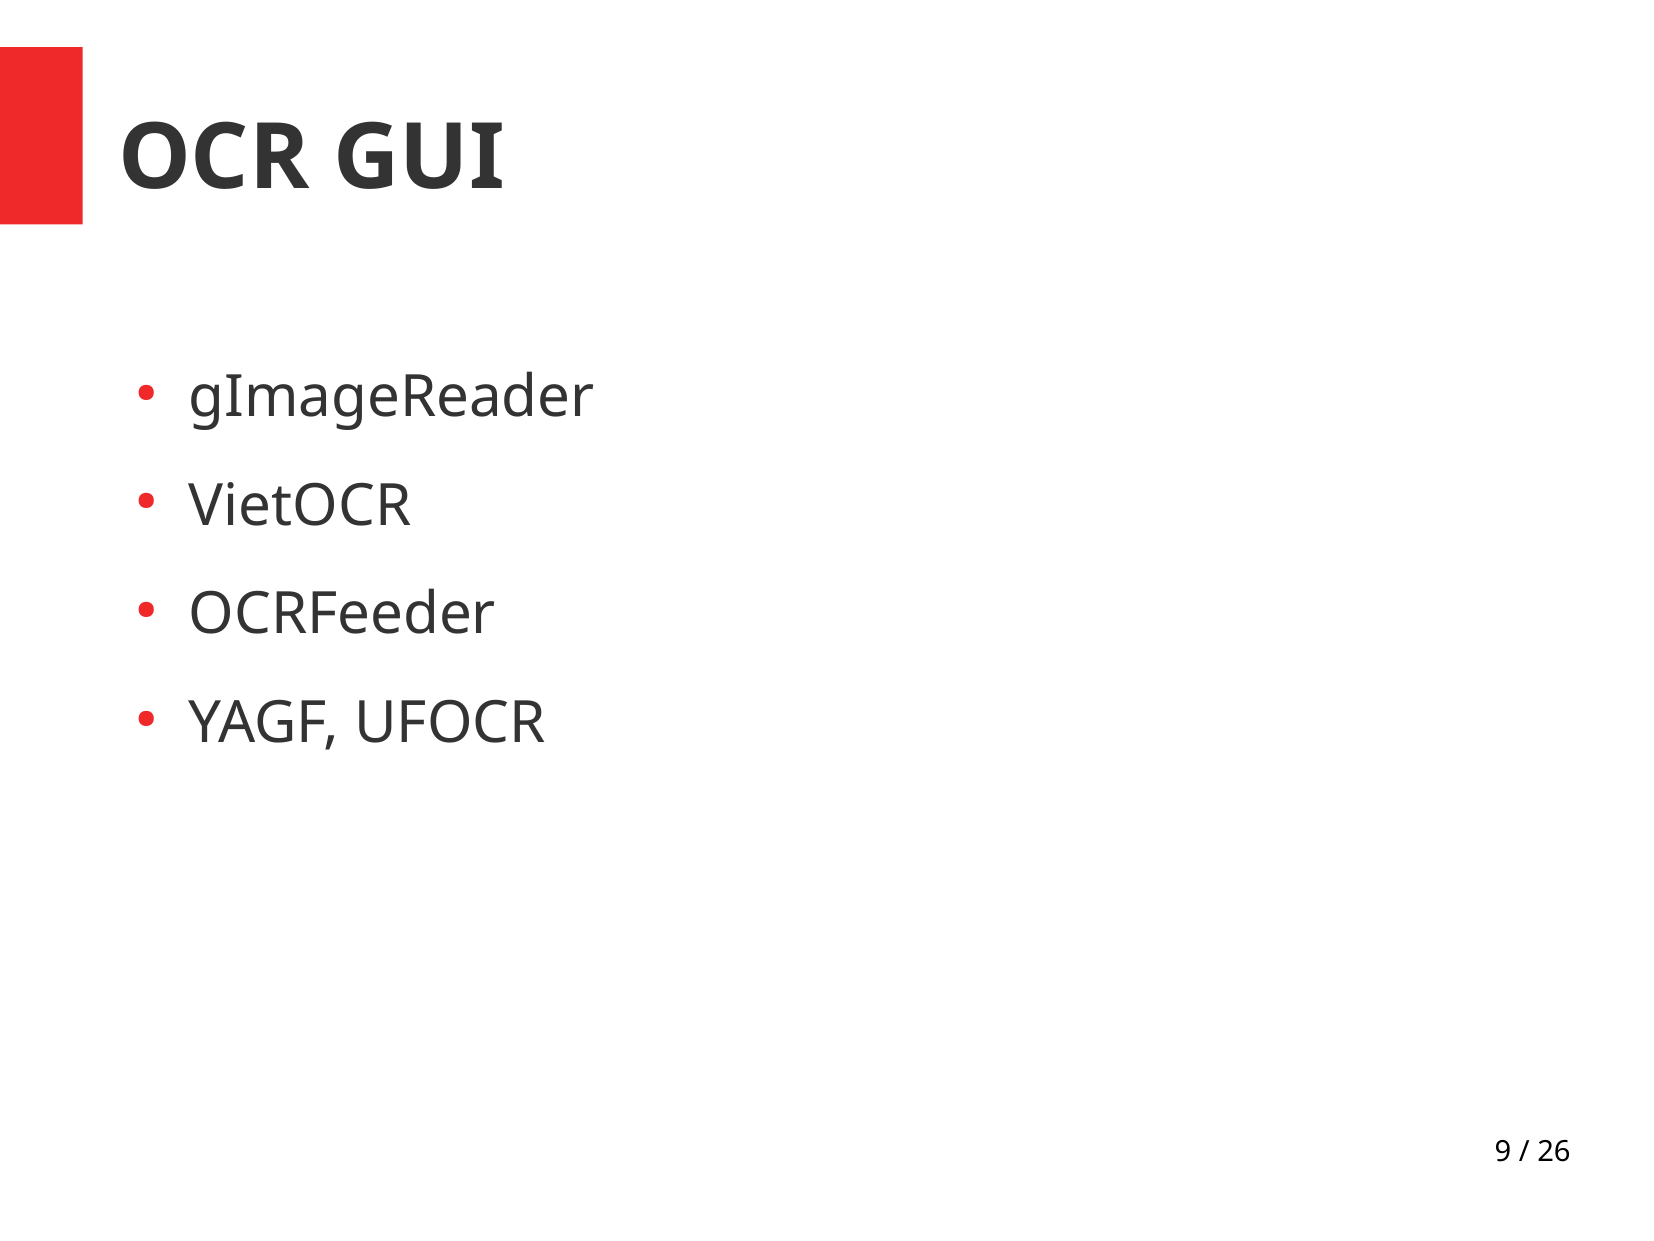

# OCR GUI
gImageReader
VietOCR
OCRFeeder
YAGF, UFOCR
9